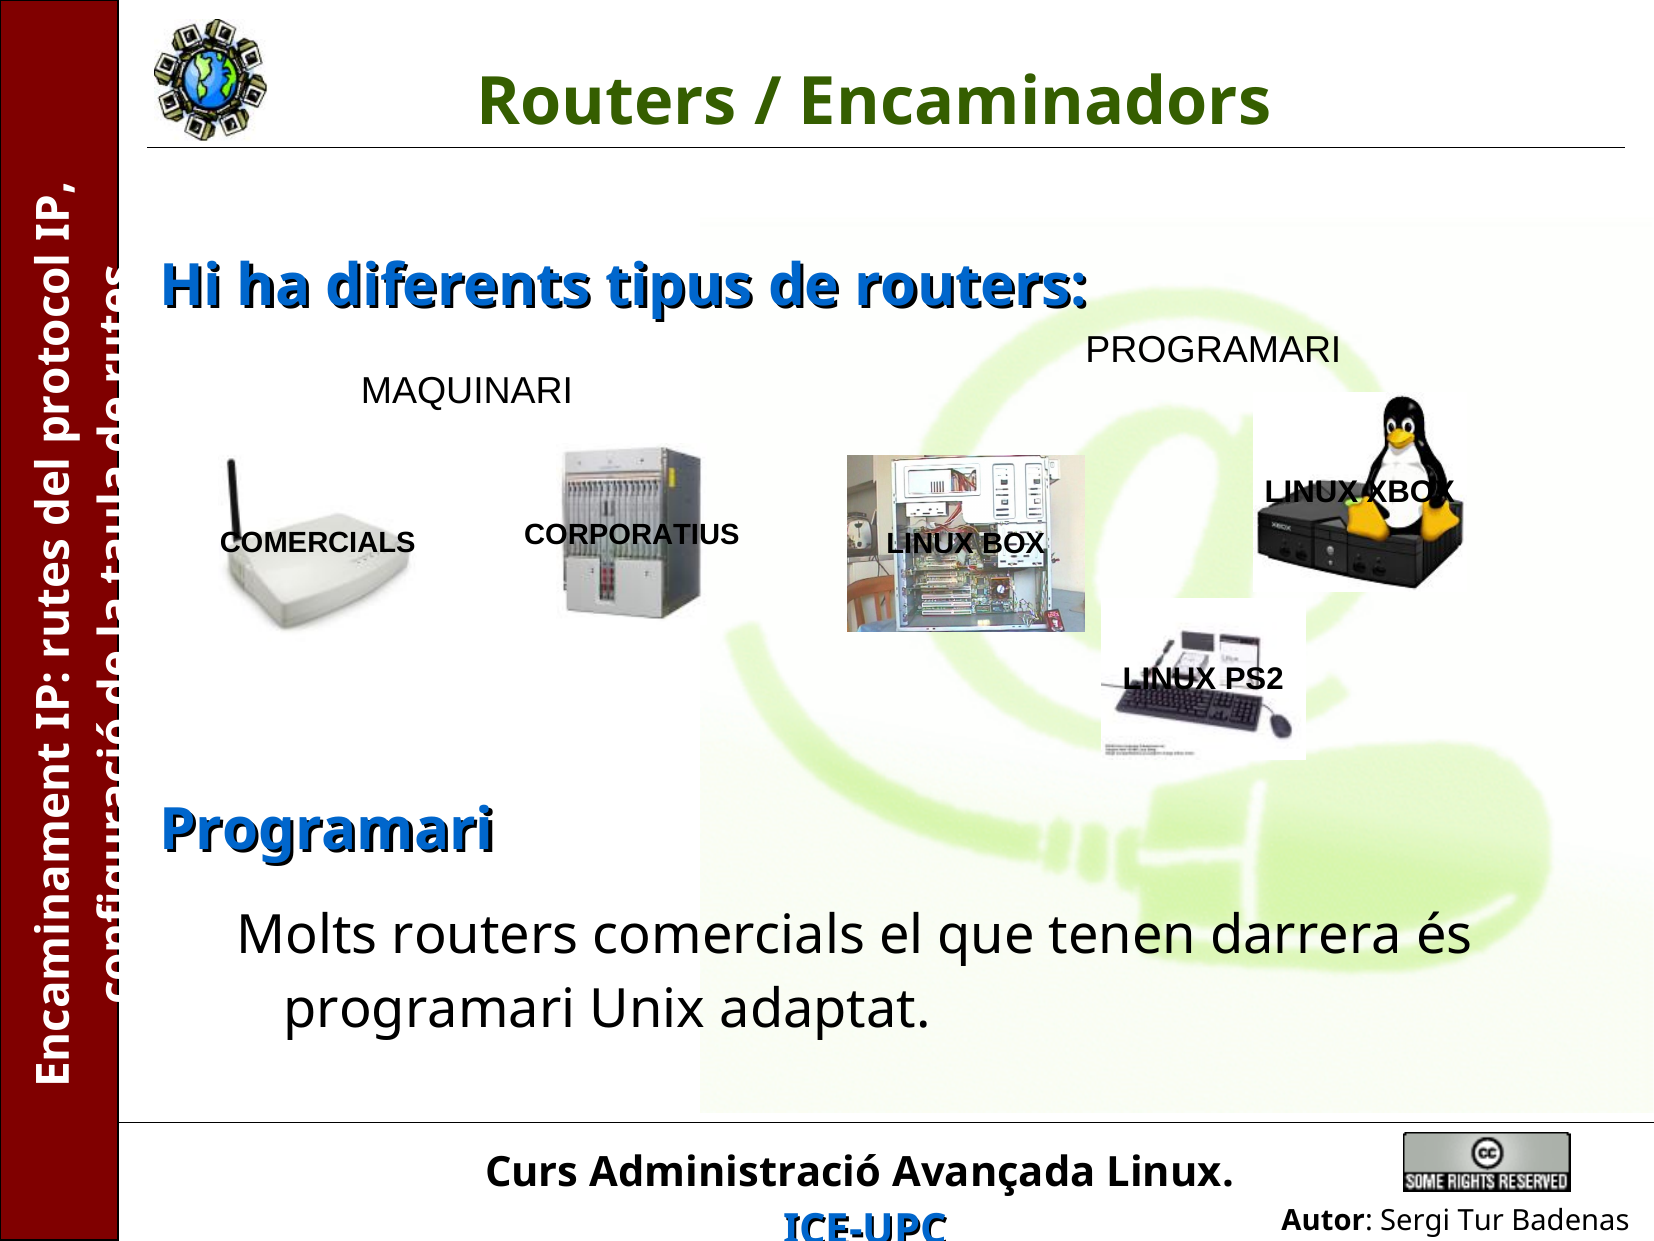

# Routers / Encaminadors
Hi ha diferents tipus de routers:
Programari
Molts routers comercials el que tenen darrera és programari Unix adaptat.
PROGRAMARI
MAQUINARI
LINUX XBOX
COMERCIALS
CORPORATIUS
LINUX BOX
LINUX PS2